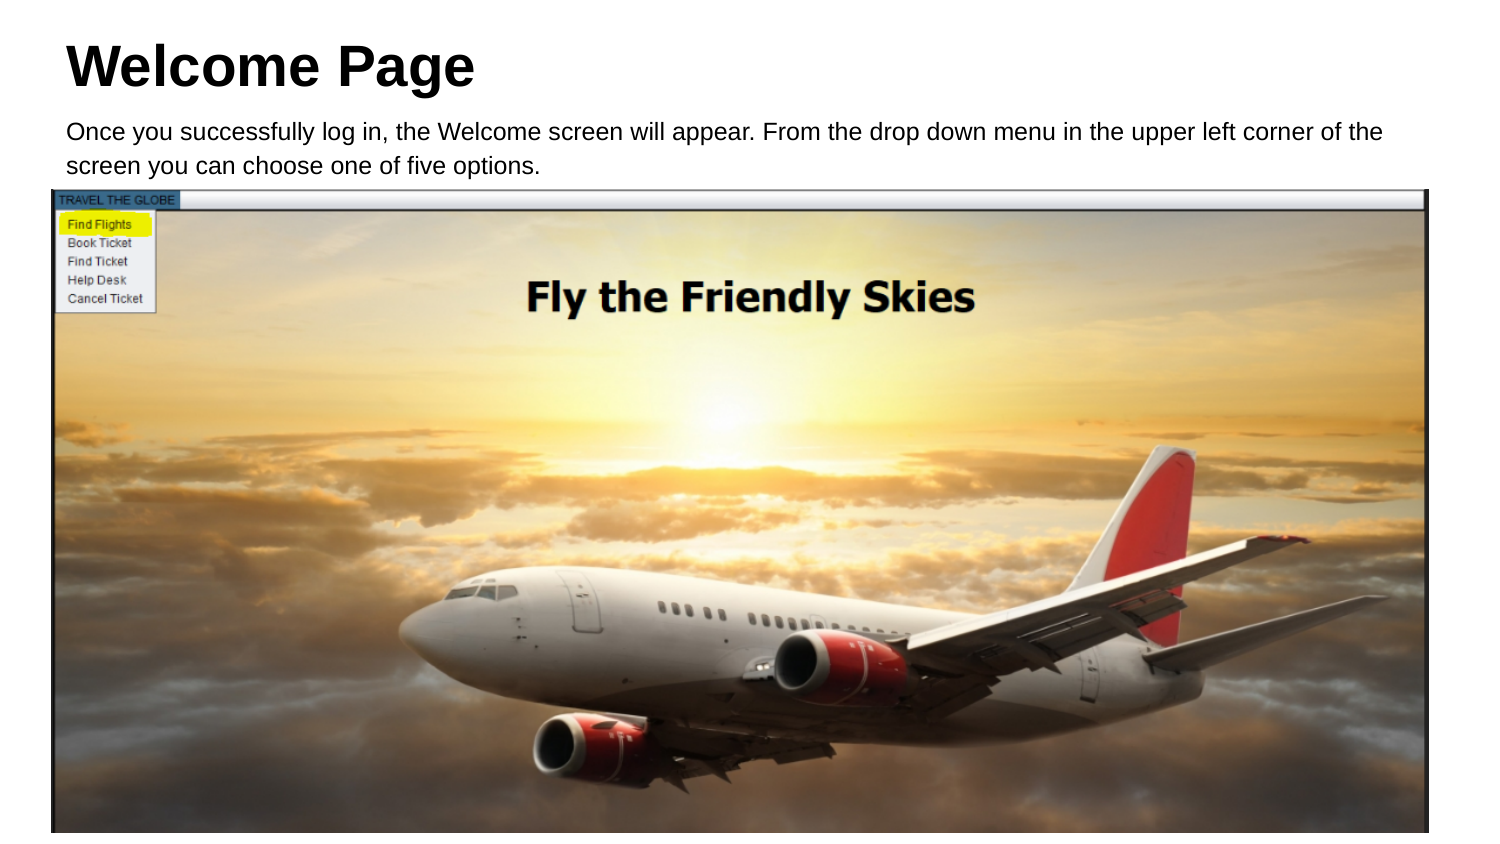

# Welcome Page
Once you successfully log in, the Welcome screen will appear. From the drop down menu in the upper left corner of the screen you can choose one of five options.